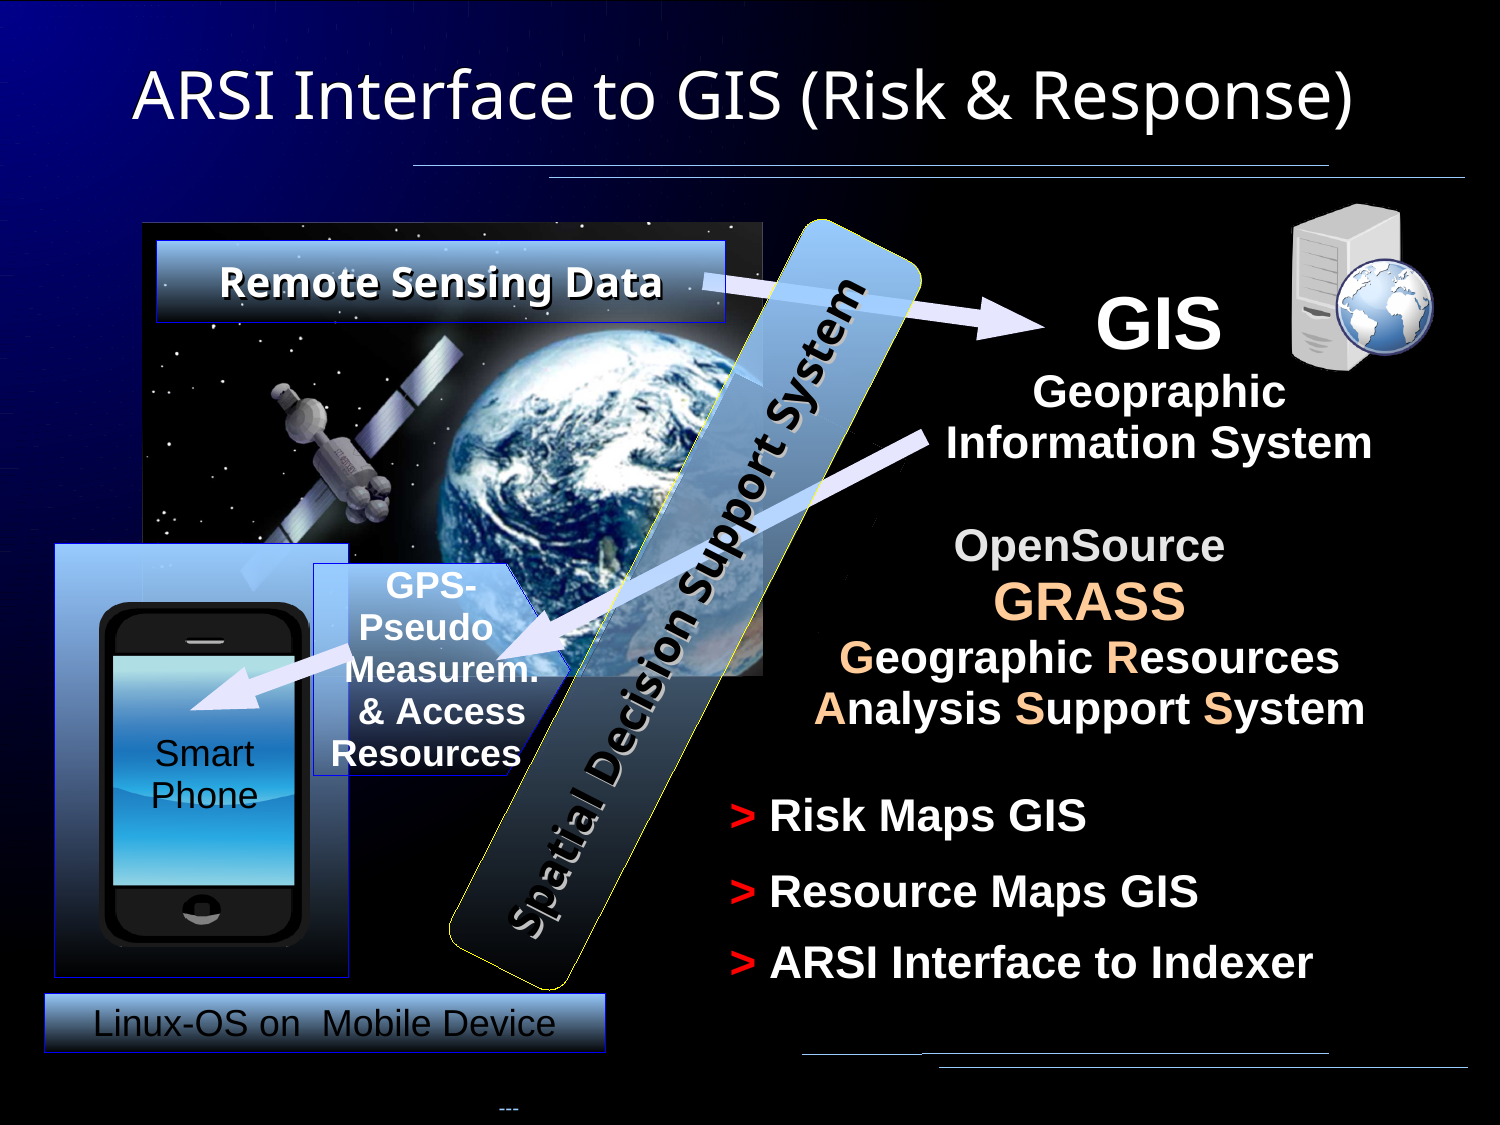

# ARSI Interface to GIS (Risk & Response)
Remote Sensing Data
GIS
Geopraphic Information System
OpenSource
GRASS
Geographic Resources
Analysis Support System
Spatial Decision Support System
GPS-
Pseudo
Measurem.
& Access
Resources
Smart
Phone
> Risk Maps GIS
> Resource Maps GIS
> ARSI Interface to Indexer
Linux-OS on Mobile Device